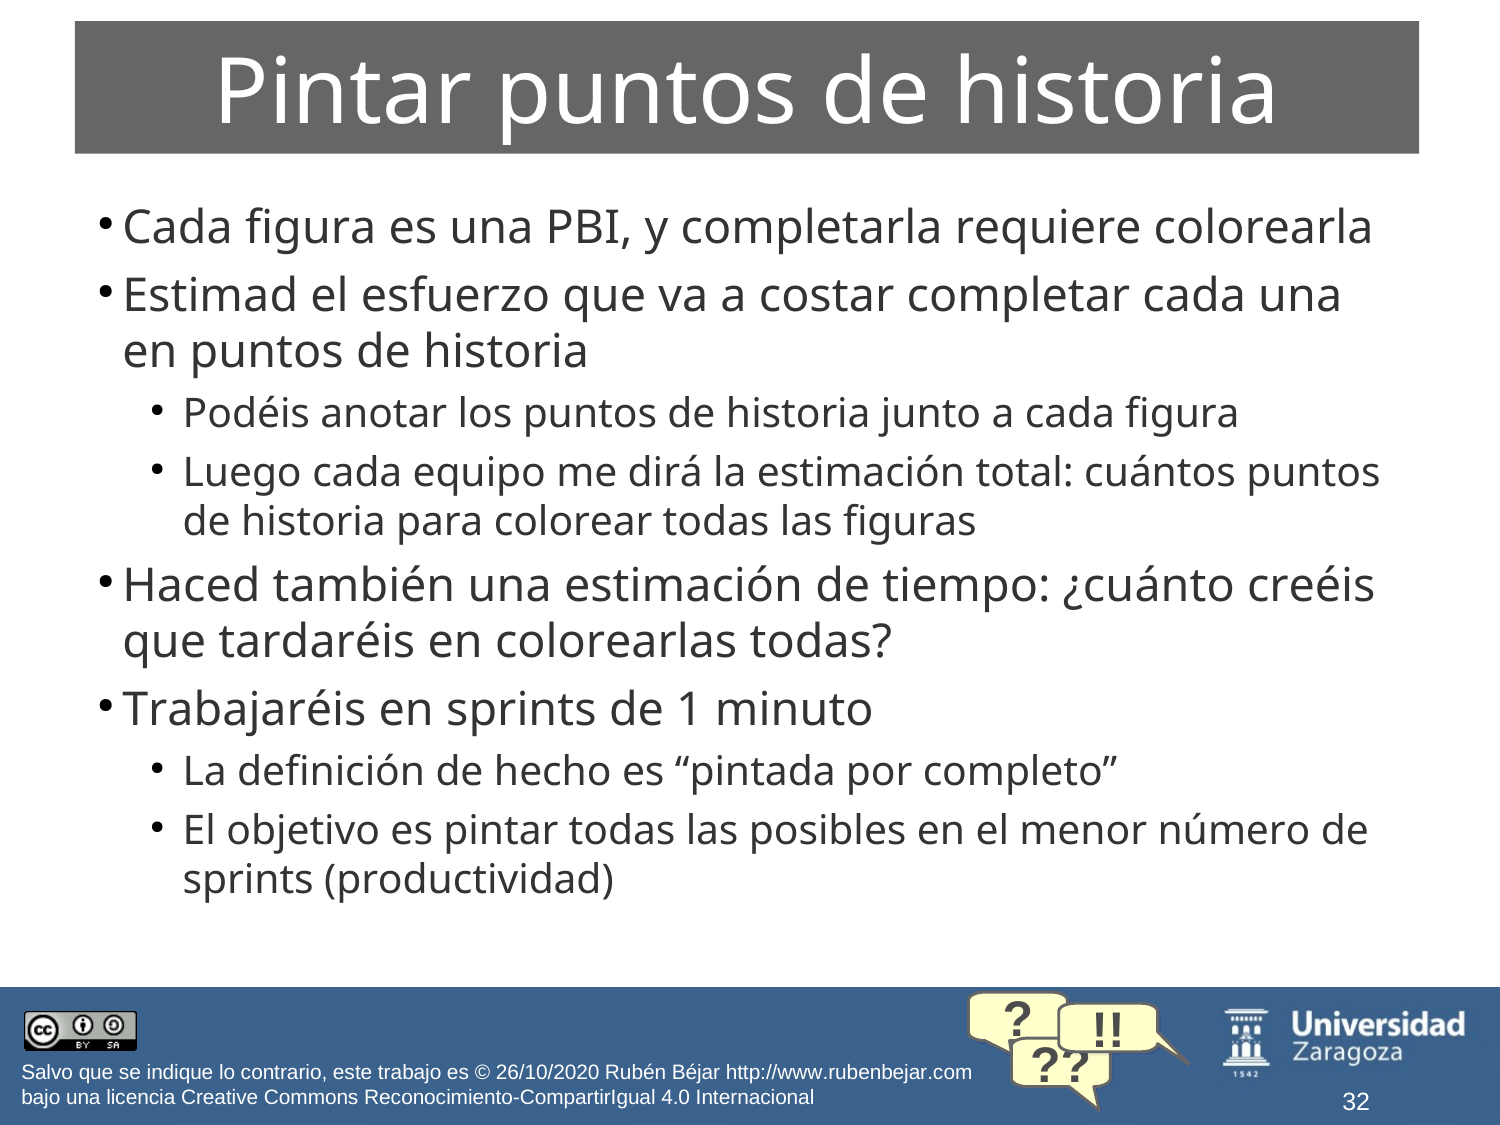

# Pintar puntos de historia
Cada figura es una PBI, y completarla requiere colorearla
Estimad el esfuerzo que va a costar completar cada una en puntos de historia
Podéis anotar los puntos de historia junto a cada figura
Luego cada equipo me dirá la estimación total: cuántos puntos de historia para colorear todas las figuras
Haced también una estimación de tiempo: ¿cuánto creéis que tardaréis en colorearlas todas?
Trabajaréis en sprints de 1 minuto
La definición de hecho es “pintada por completo”
El objetivo es pintar todas las posibles en el menor número de sprints (productividad)
?
!!
??